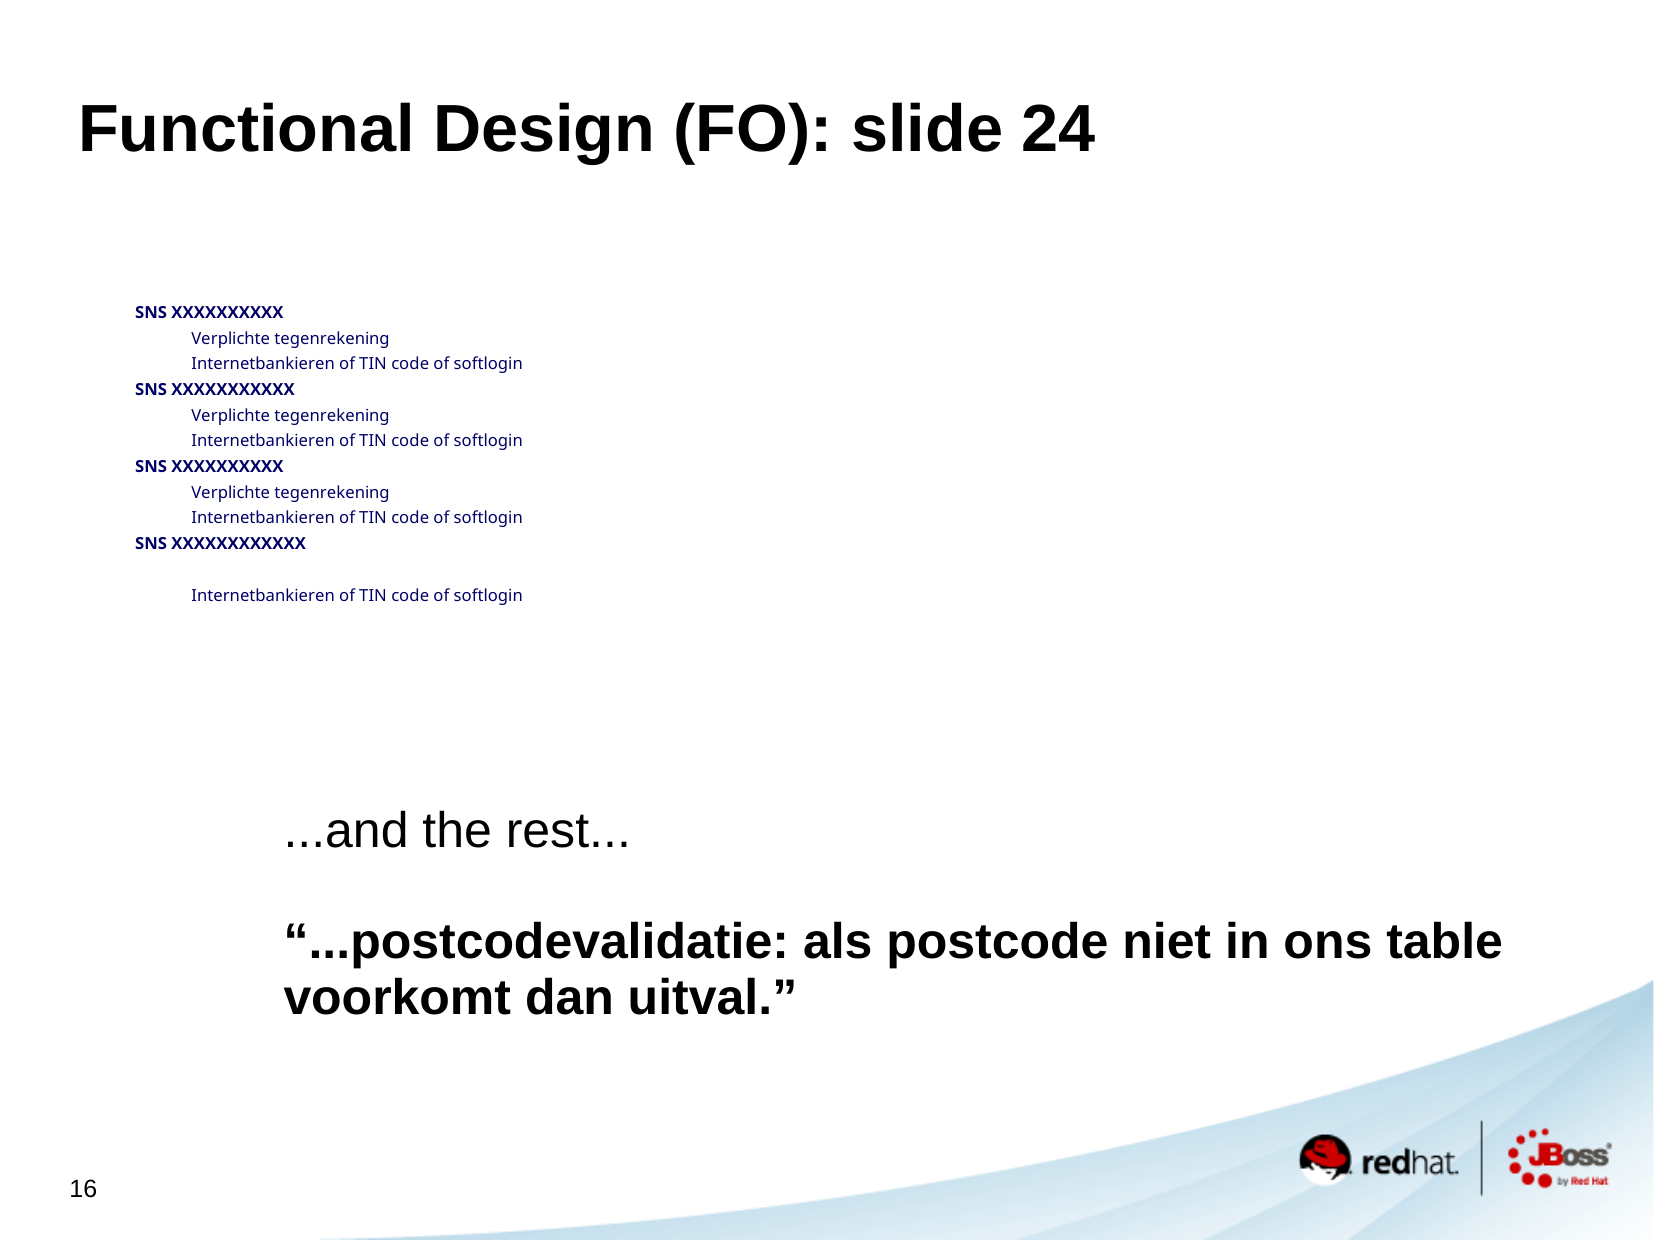

# Functional Design (FO): slide 24
SNS XXXXXXXXXX
Verplichte tegenrekening
Internetbankieren of TIN code of softlogin
SNS XXXXXXXXXXX
Verplichte tegenrekening
Internetbankieren of TIN code of softlogin
SNS XXXXXXXXXX
Verplichte tegenrekening
Internetbankieren of TIN code of softlogin
SNS XXXXXXXXXXXX
Internetbankieren of TIN code of softlogin
...and the rest...
“...postcodevalidatie: als postcode niet in ons table
voorkomt dan uitval.”